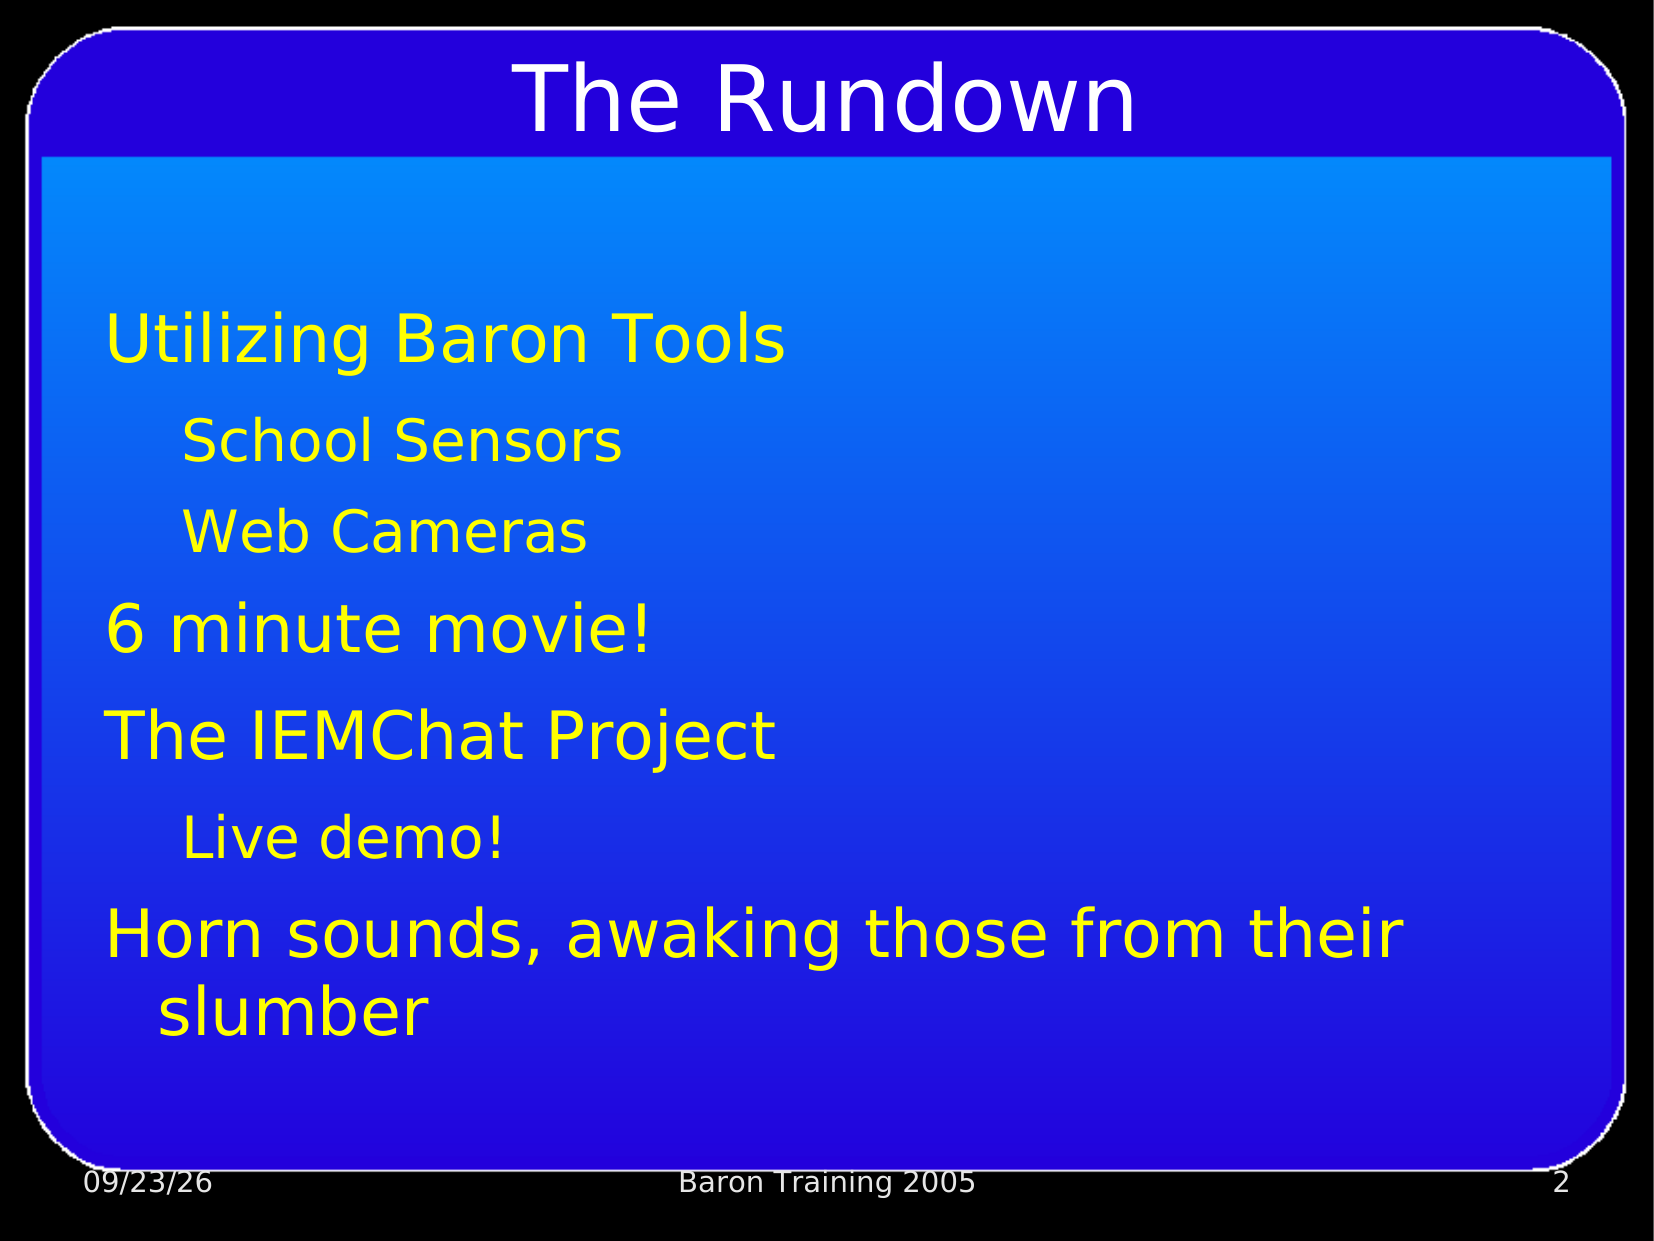

# The Rundown
Utilizing Baron Tools
School Sensors
Web Cameras
6 minute movie!
The IEMChat Project
Live demo!
Horn sounds, awaking those from their slumber
Baron Training 2005
2